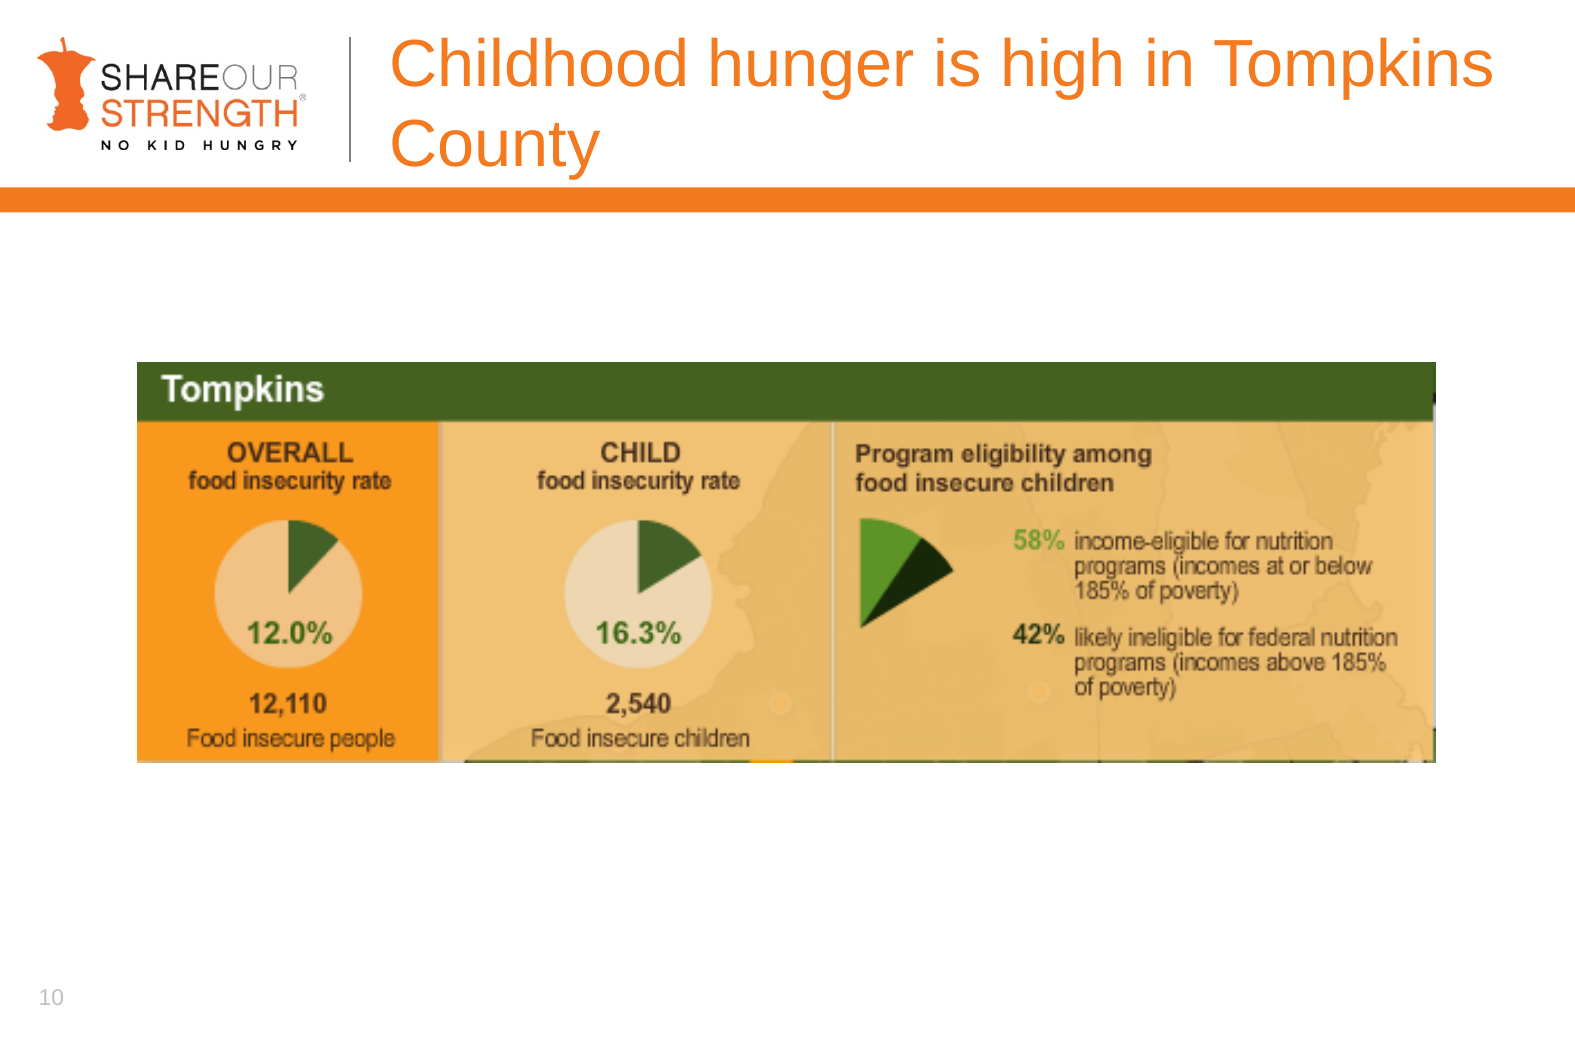

# Childhood hunger is high in Tompkins County